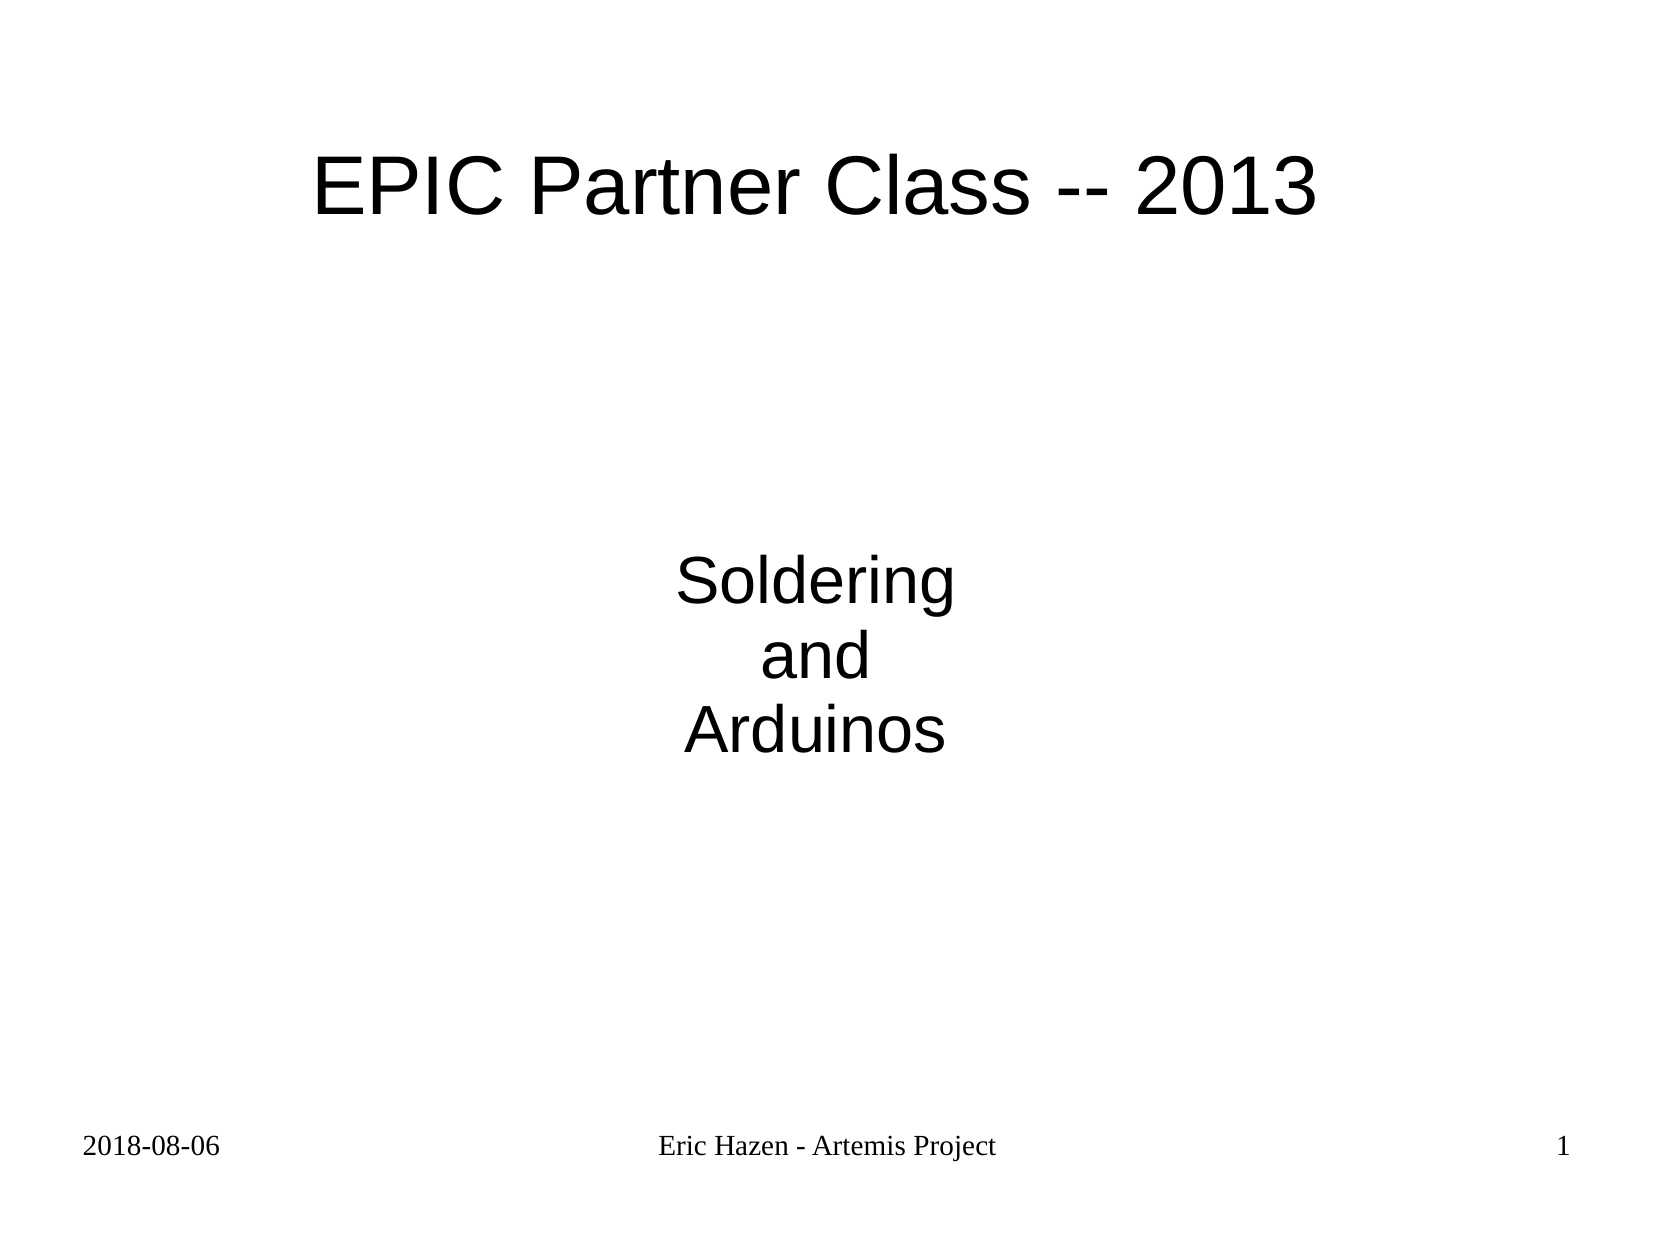

EPIC Partner Class -- 2013
# Soldering
and
Arduinos
2018-08-06
Eric Hazen - Artemis Project
1